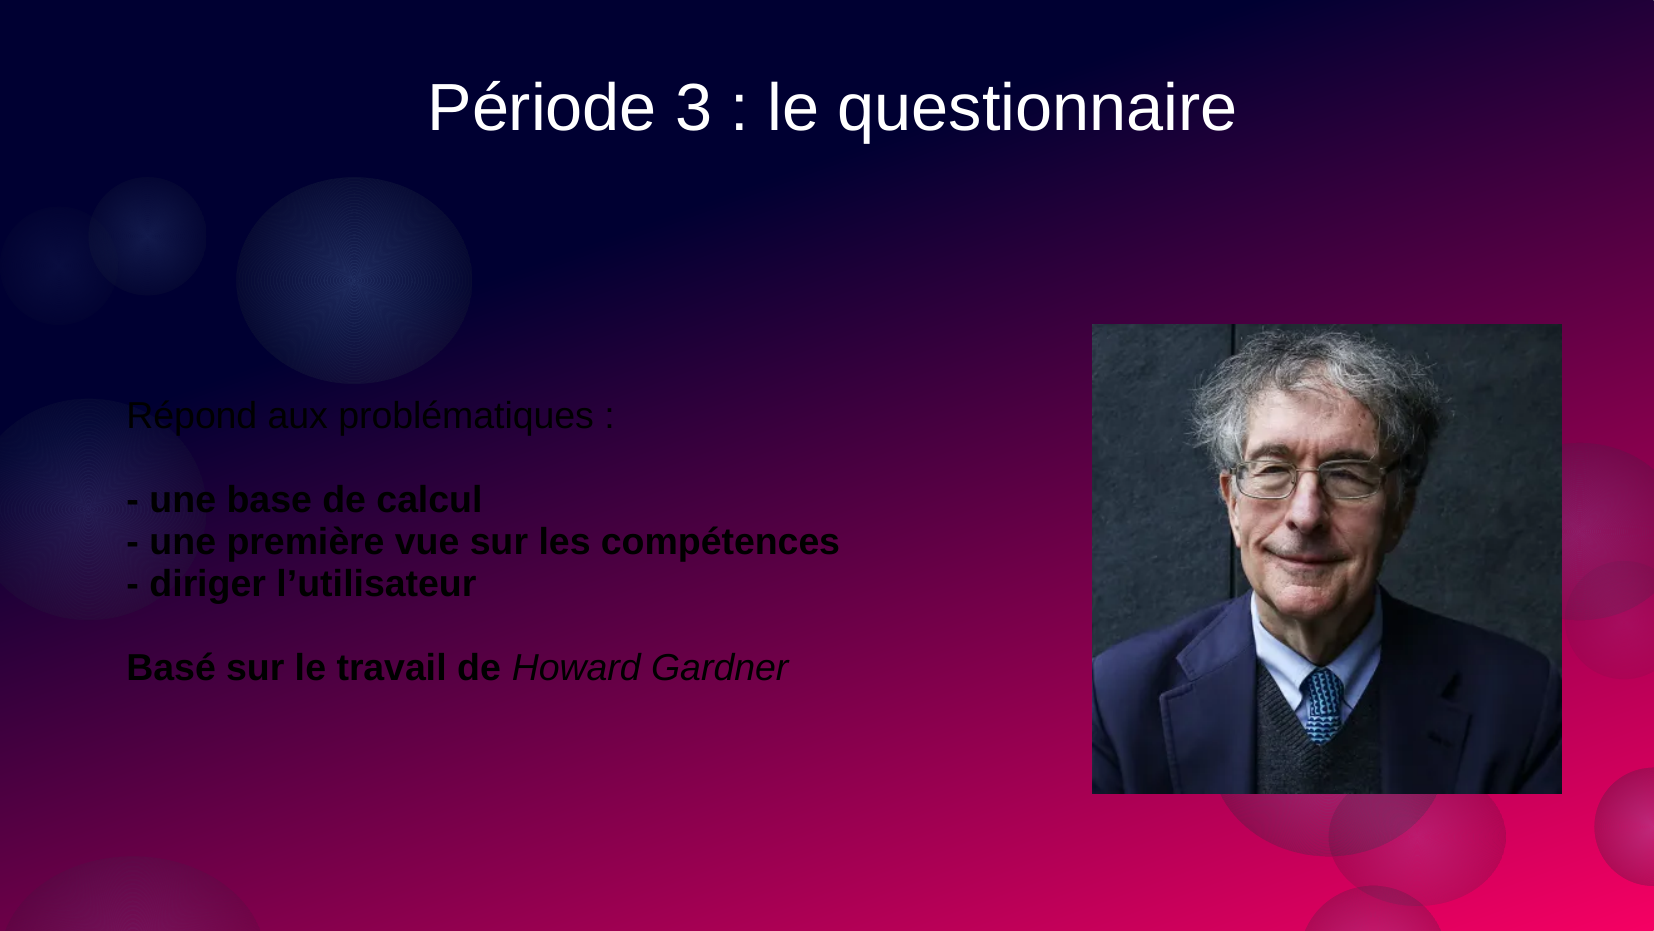

# Période 3 : le questionnaire
Répond aux problématiques :
- une base de calcul
- une première vue sur les compétences
- diriger l’utilisateur
Basé sur le travail de Howard Gardner